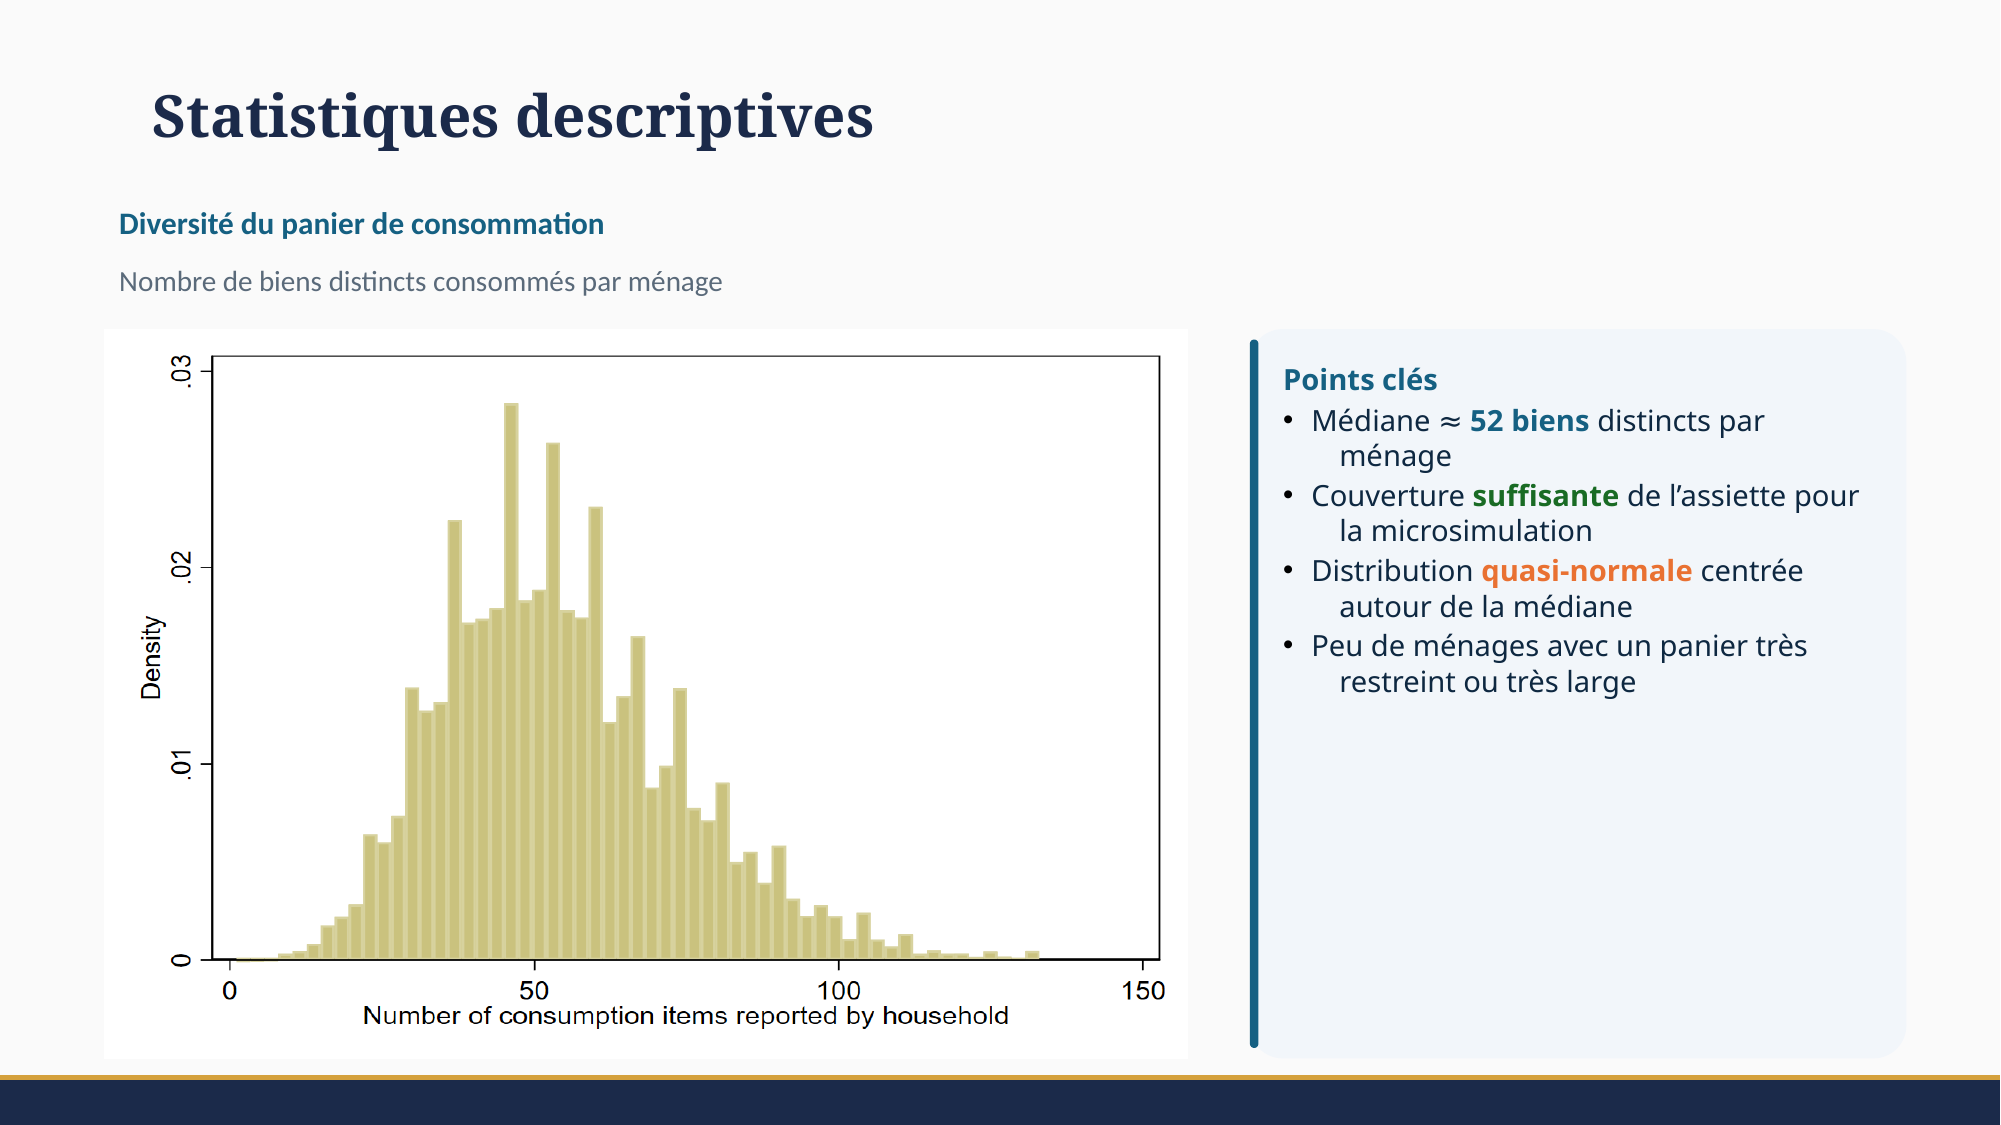

# Statistiques descriptives
Diversité du panier de consommation
Nombre de biens distincts consommés par ménage
Points clés
Médiane ≈ 52 biens distincts par ménage
Couverture suffisante de l’assiette pour la microsimulation
Distribution quasi-normale centrée autour de la médiane
Peu de ménages avec un panier très restreint ou très large